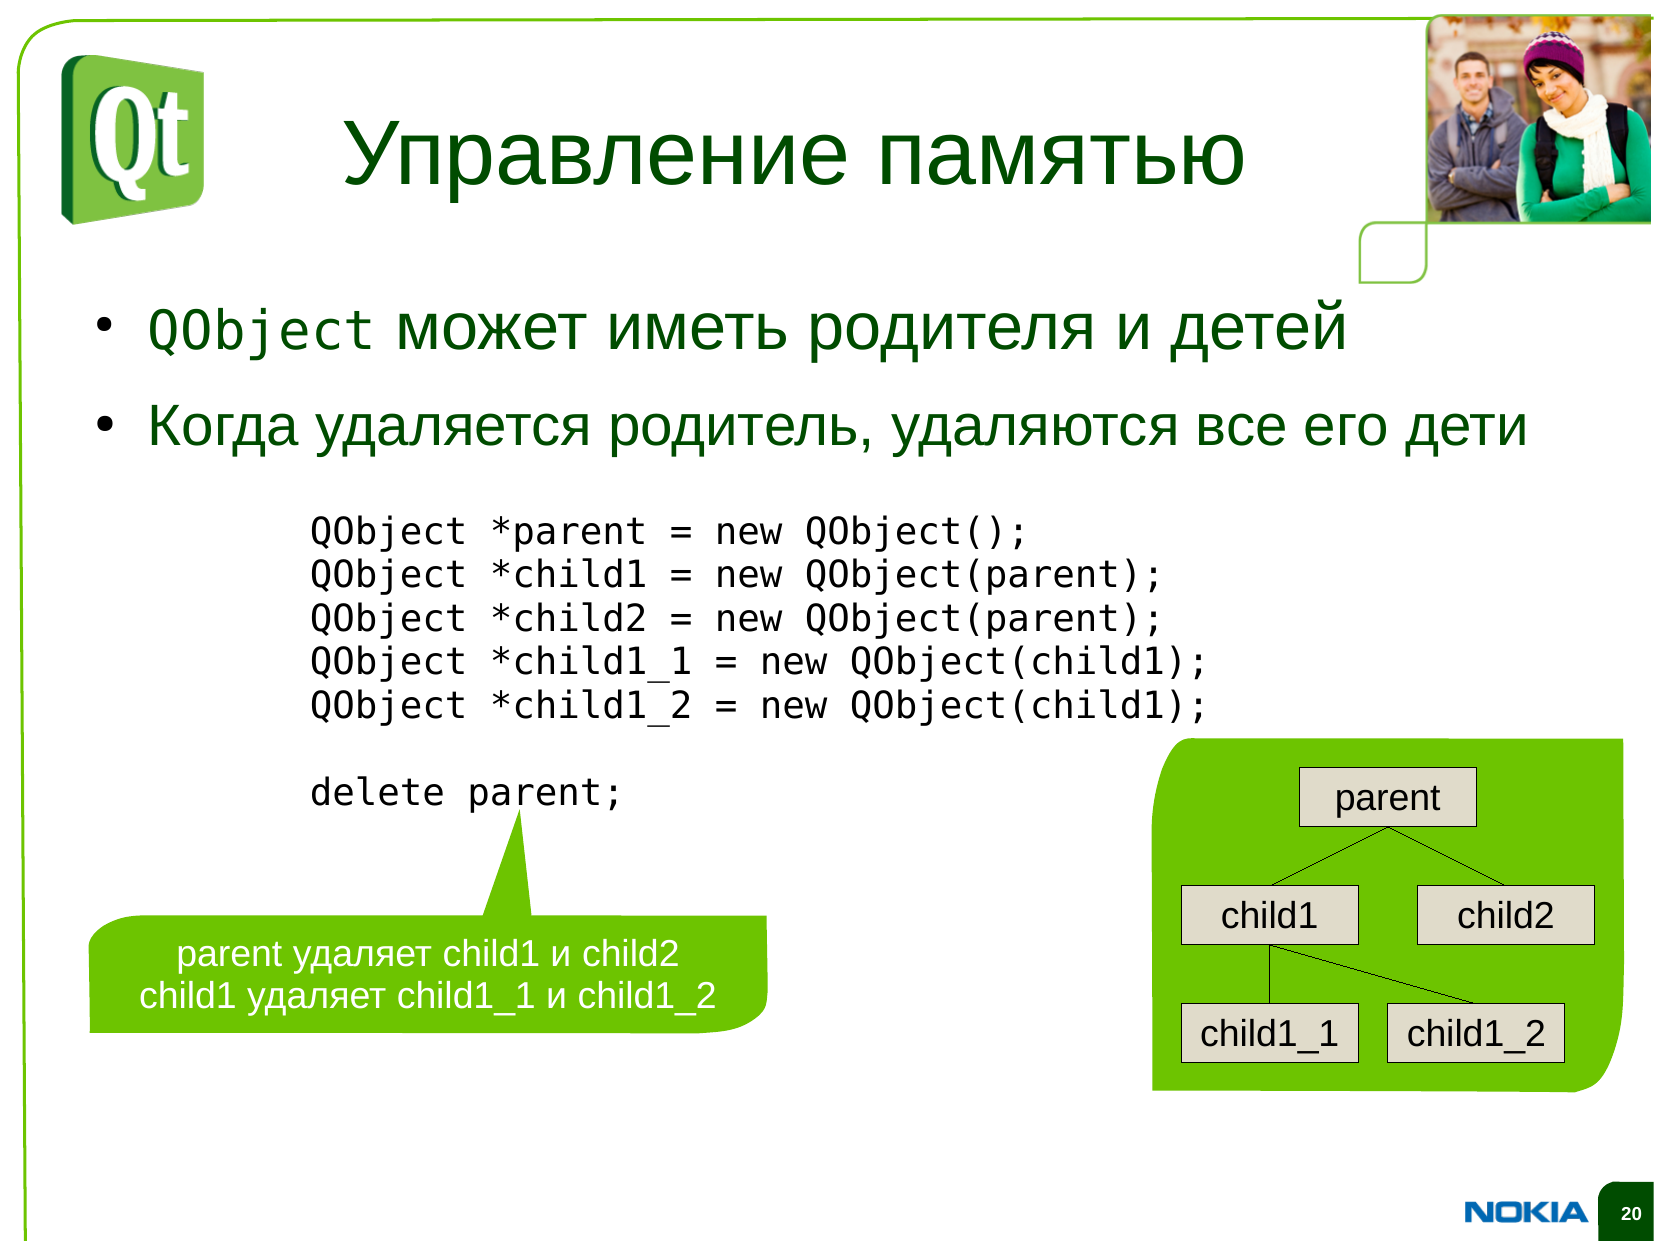

# Управление памятью
QObject может иметь родителя и детей
Когда удаляется родитель, удаляются все его дети
QObject *parent = new QObject();
QObject *child1 = new QObject(parent);
QObject *child2 = new QObject(parent);
QObject *child1_1 = new QObject(child1);
QObject *child1_2 = new QObject(child1);
delete parent;
parent
child1
child2
parent удаляет child1 и child2
child1 удаляет child1_1 и child1_2
child1_1
child1_2